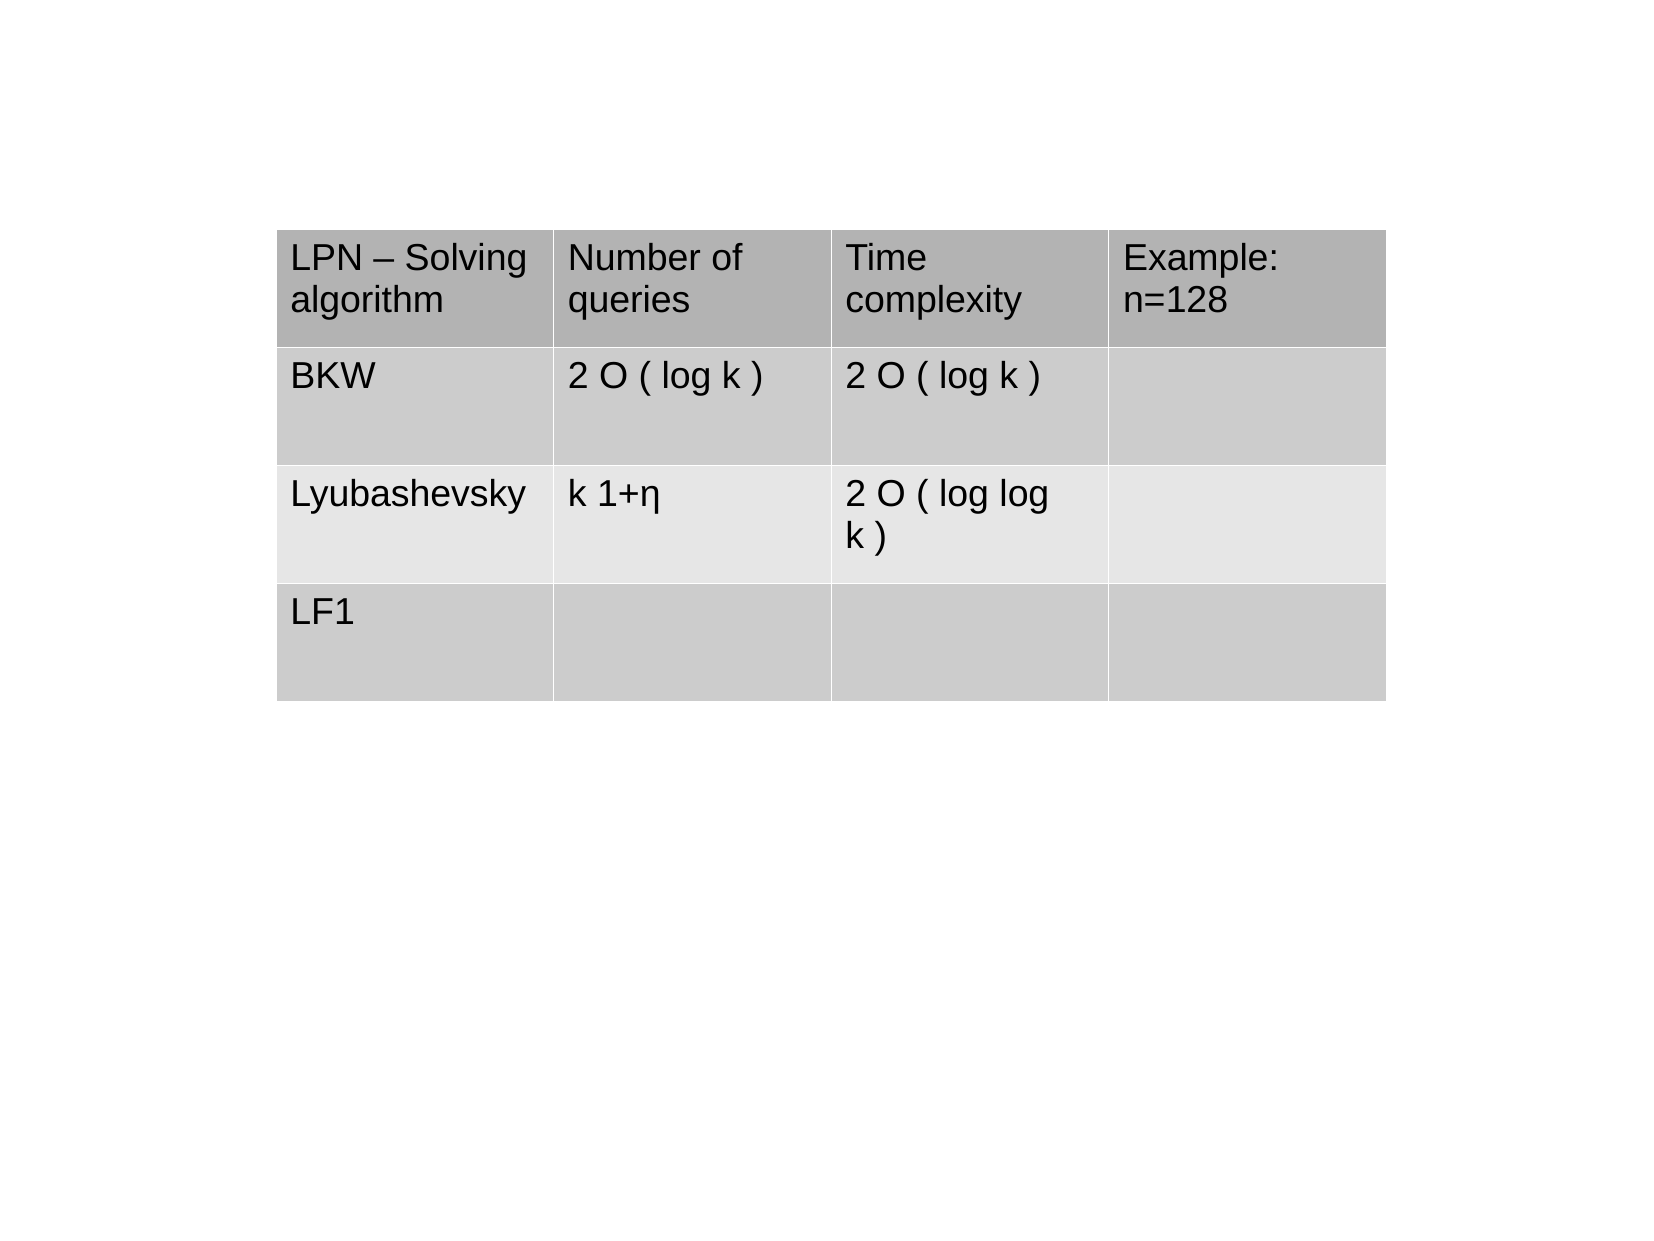

| LPN – Solving algorithm | Number of queries | Time complexity | Example: n=128 |
| --- | --- | --- | --- |
| BKW | 2 O ( log k ) | 2 O ( log k ) | |
| Lyubashevsky | k 1+η | 2 O ( log log k ) | |
| LF1 | | | |